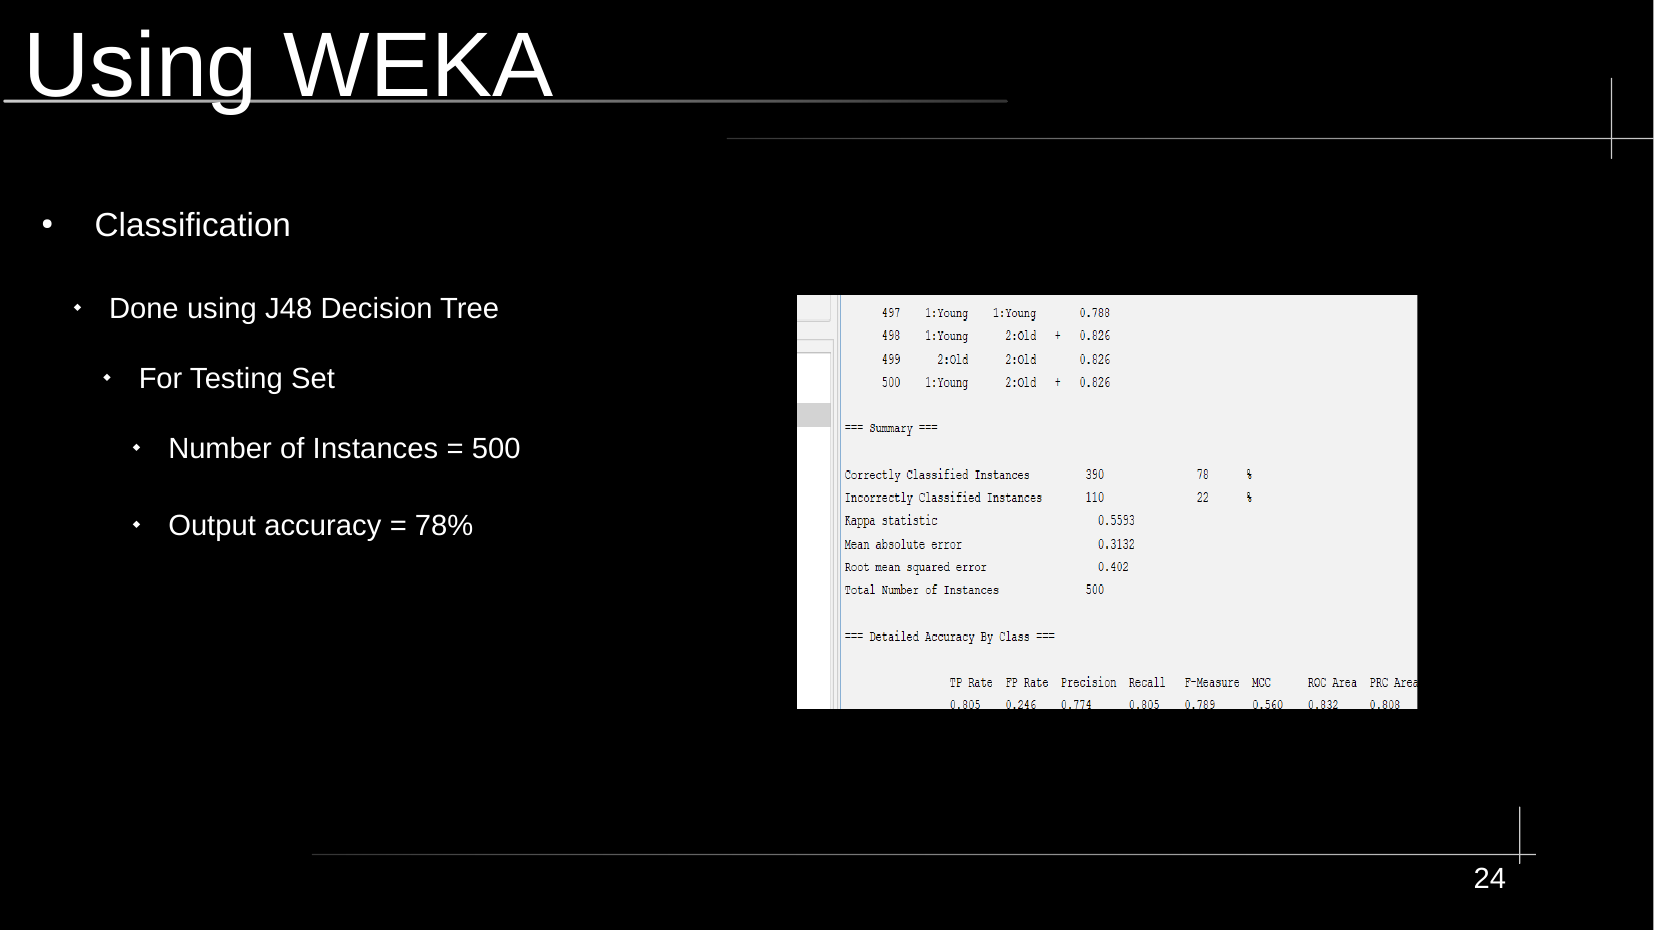

# Using WEKA
Classification
Done using J48 Decision Tree
For Testing Set
Number of Instances = 500
Output accuracy = 78%
24